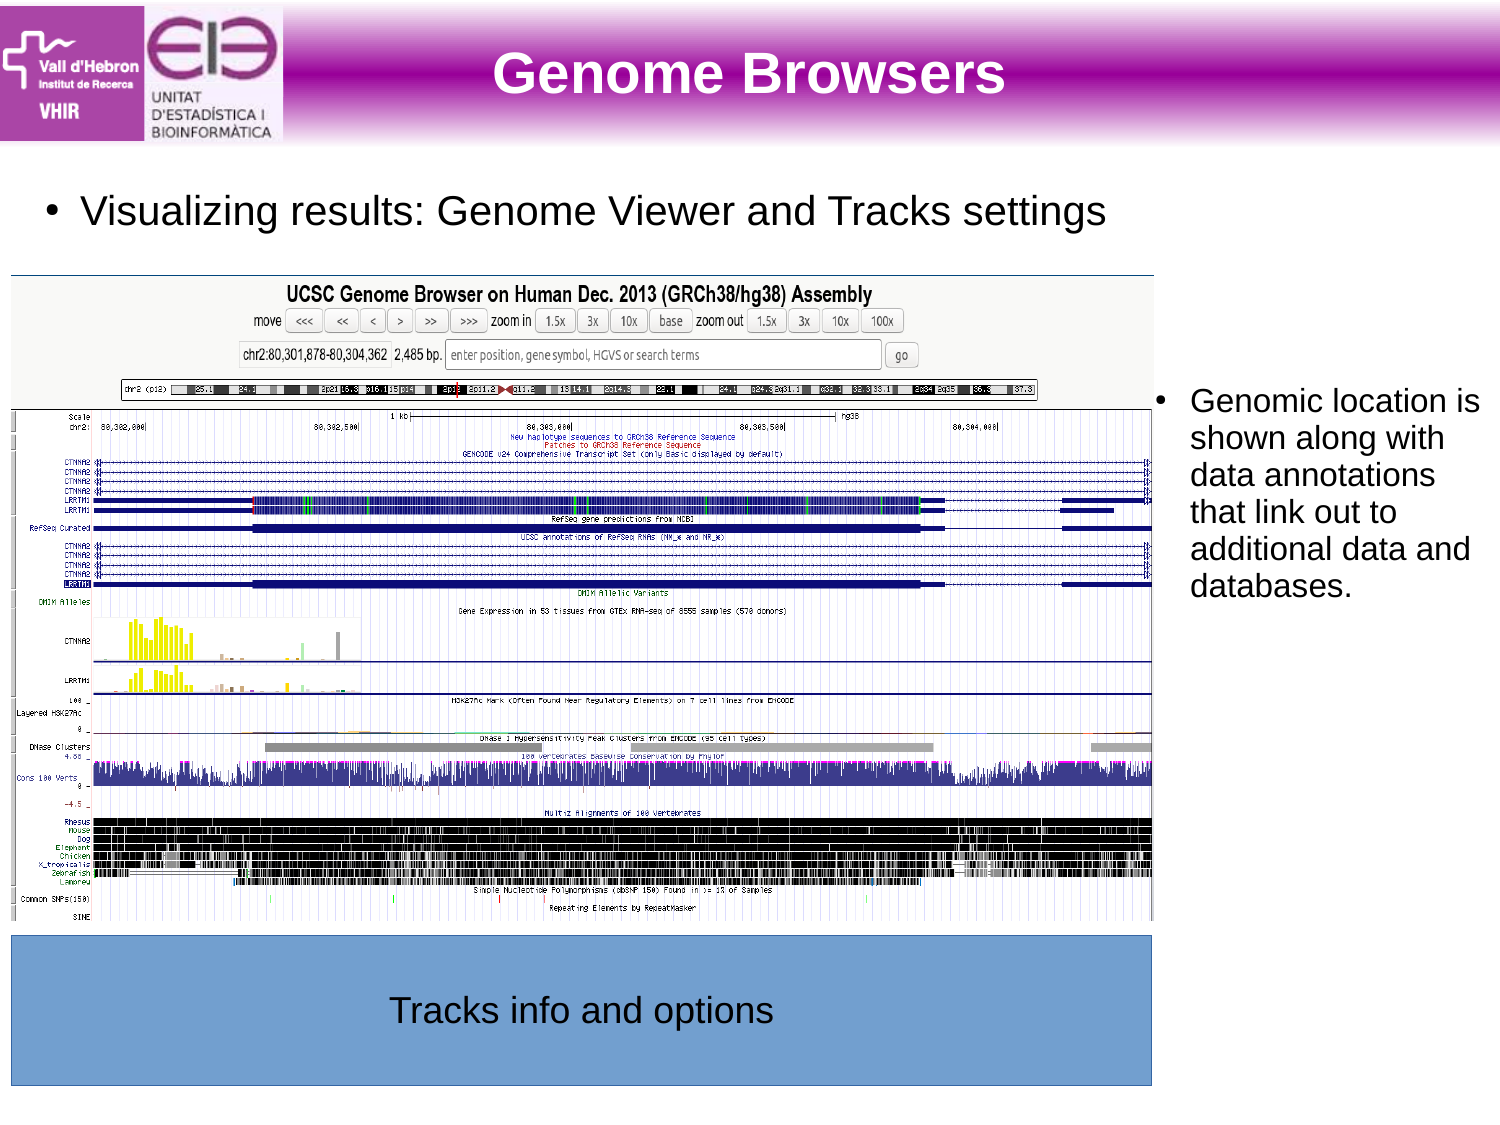

Genome Browsers
Visualizing results: Genome Viewer and Tracks settings
Genomic location is shown along with data annotations that link out to additional data and databases.
Tracks info and options